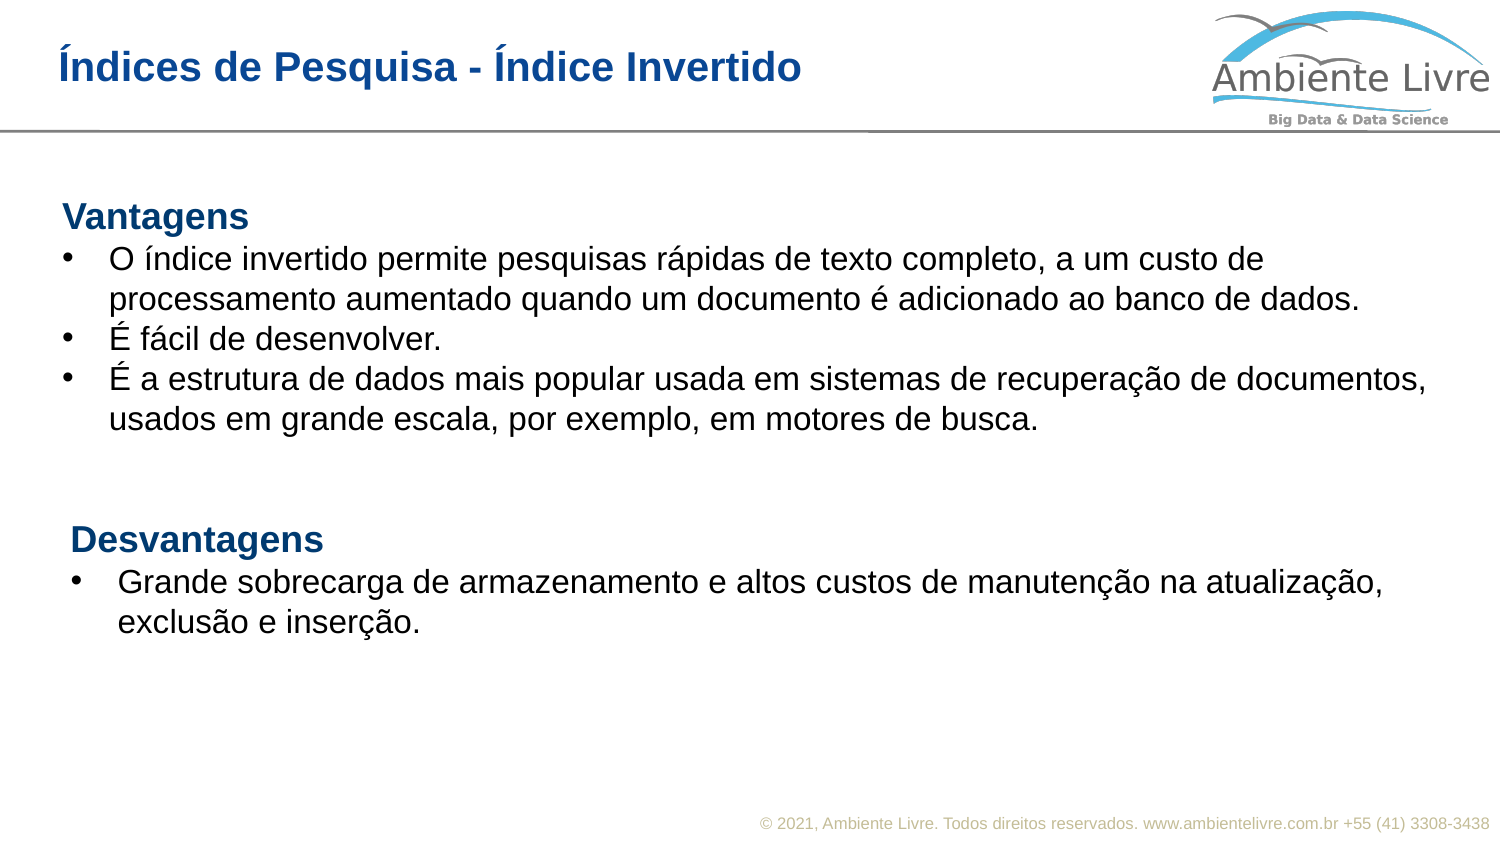

# Índices de Pesquisa - Índice Invertido
Vantagens
O índice invertido permite pesquisas rápidas de texto completo, a um custo de processamento aumentado quando um documento é adicionado ao banco de dados.
É fácil de desenvolver.
É a estrutura de dados mais popular usada em sistemas de recuperação de documentos, usados ​​em grande escala, por exemplo, em motores de busca.
Desvantagens
Grande sobrecarga de armazenamento e altos custos de manutenção na atualização, exclusão e inserção.